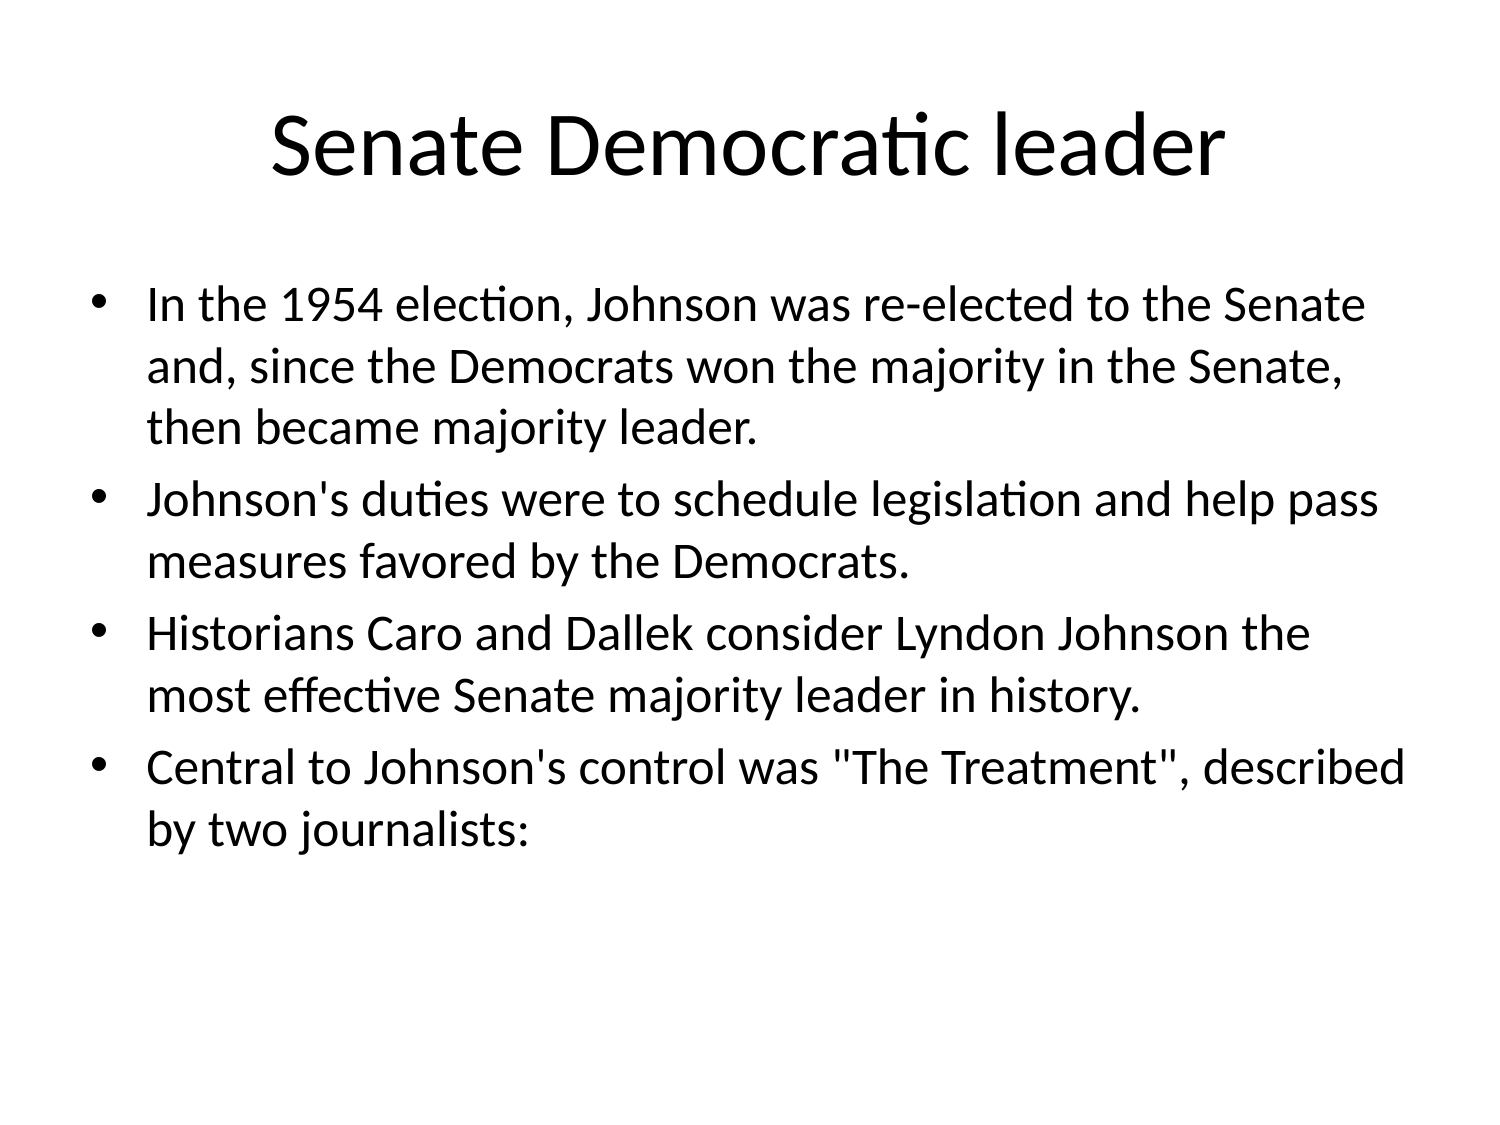

# Senate Democratic leader
In the 1954 election, Johnson was re-elected to the Senate and, since the Democrats won the majority in the Senate, then became majority leader.
Johnson's duties were to schedule legislation and help pass measures favored by the Democrats.
Historians Caro and Dallek consider Lyndon Johnson the most effective Senate majority leader in history.
Central to Johnson's control was "The Treatment", described by two journalists: